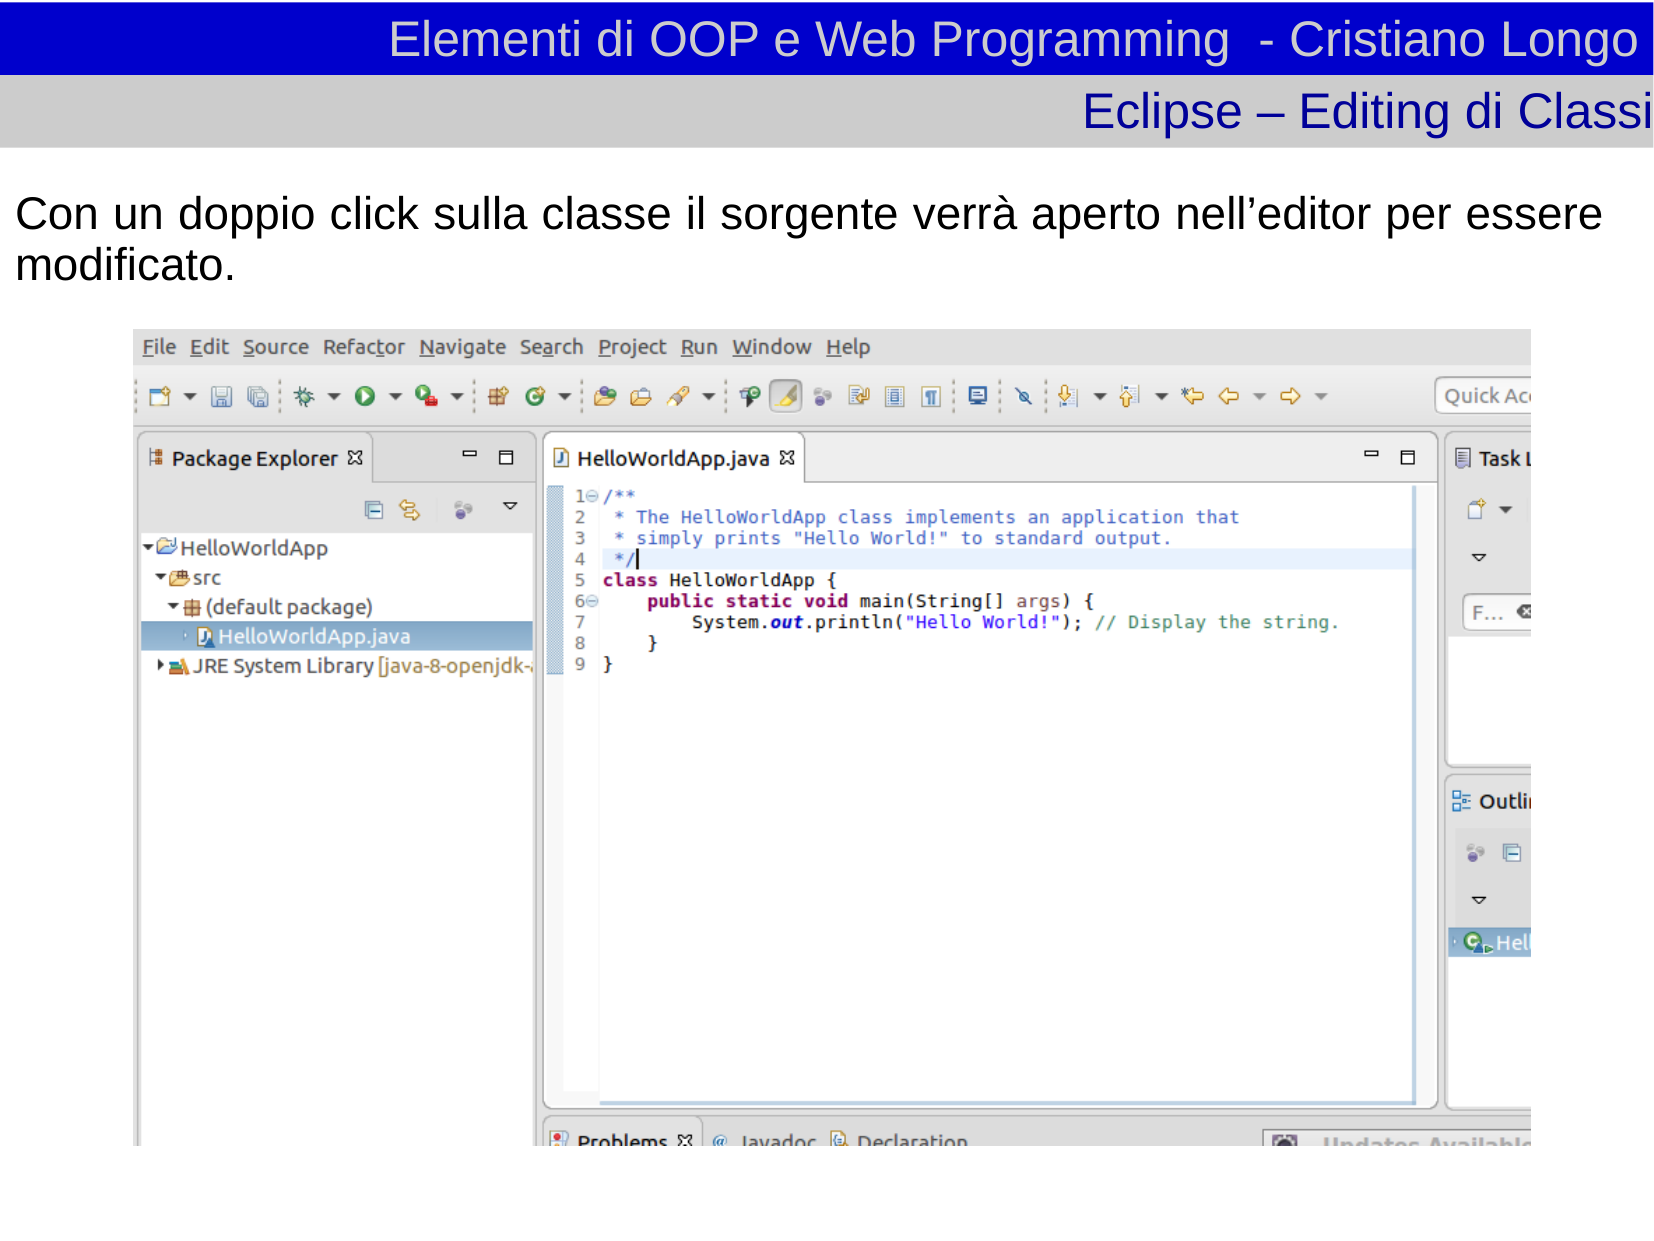

# Elementi di OOP e Web Programming - Cristiano Longo
Eclipse – Editing di Classi
Con un doppio click sulla classe il sorgente verrà aperto nell’editor per essere modificato.